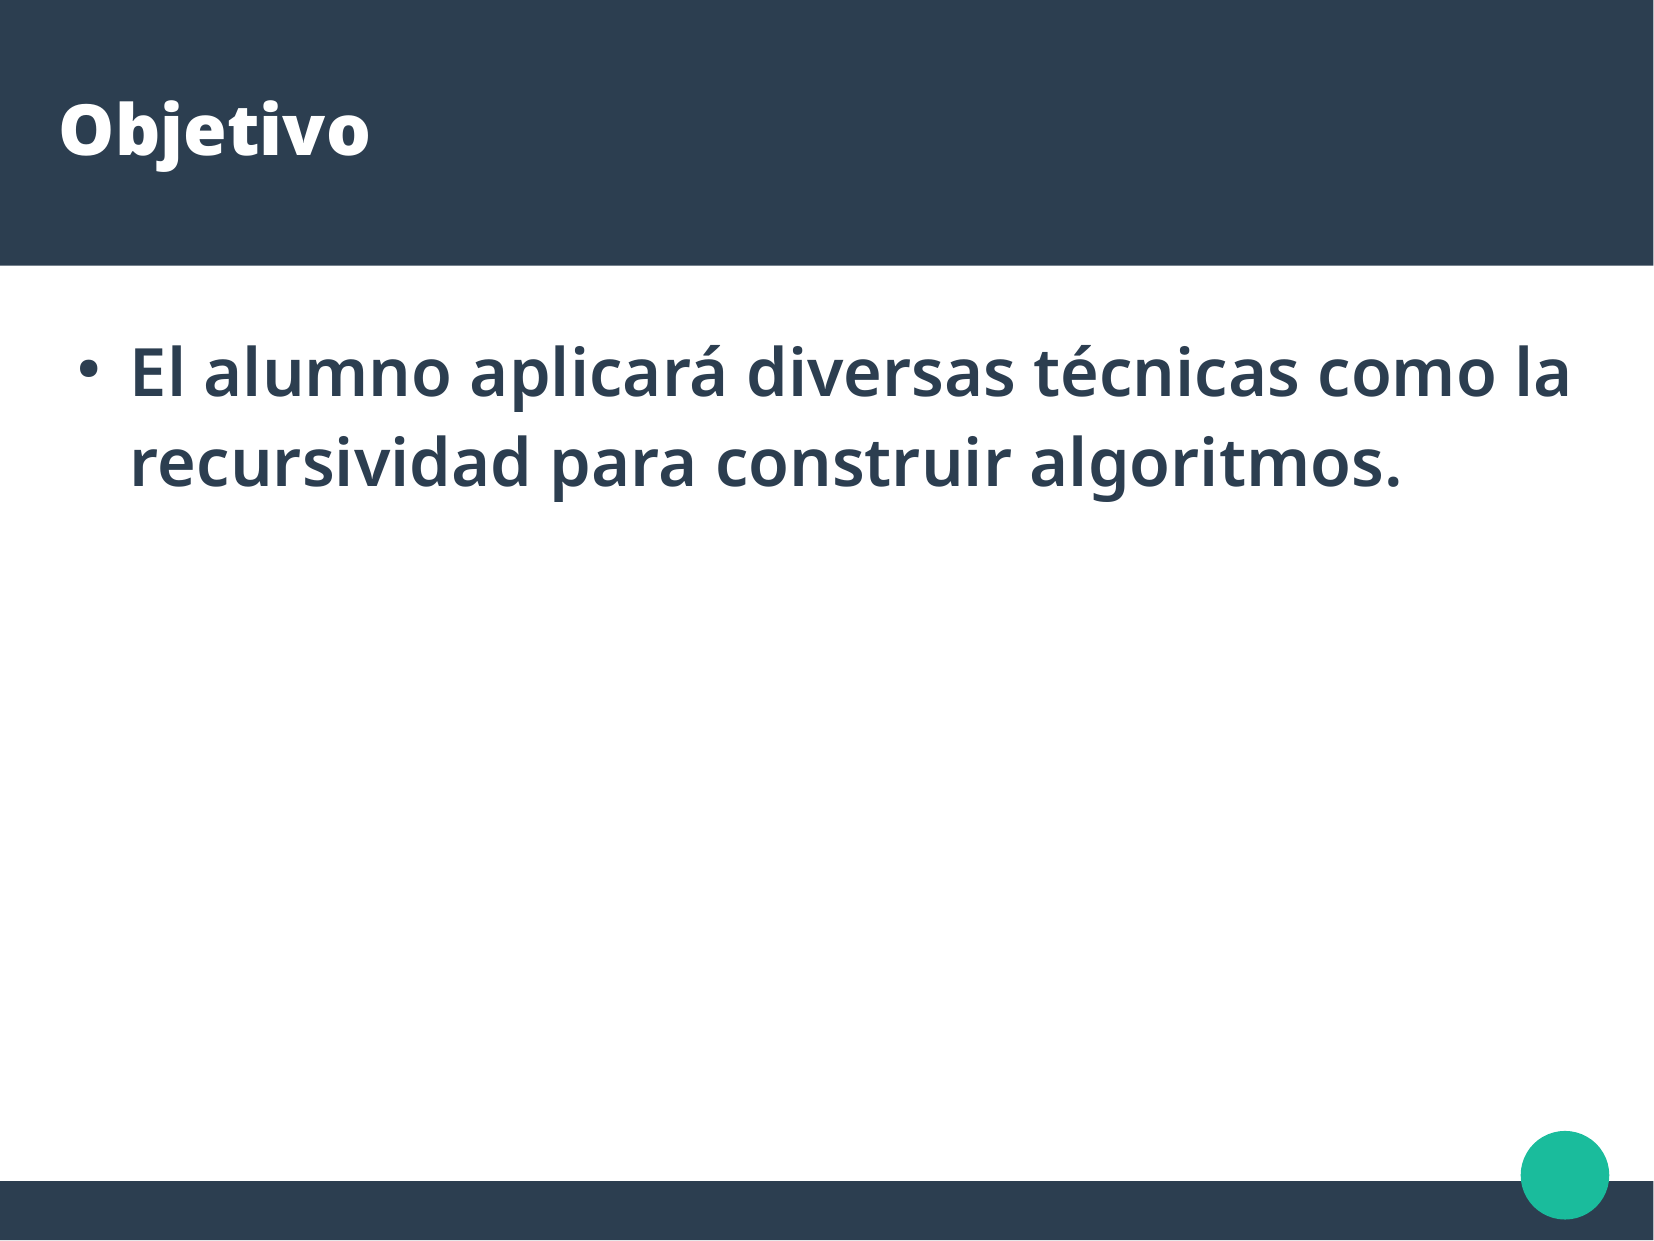

# Objetivo
El alumno aplicará diversas técnicas como la recursividad para construir algoritmos.